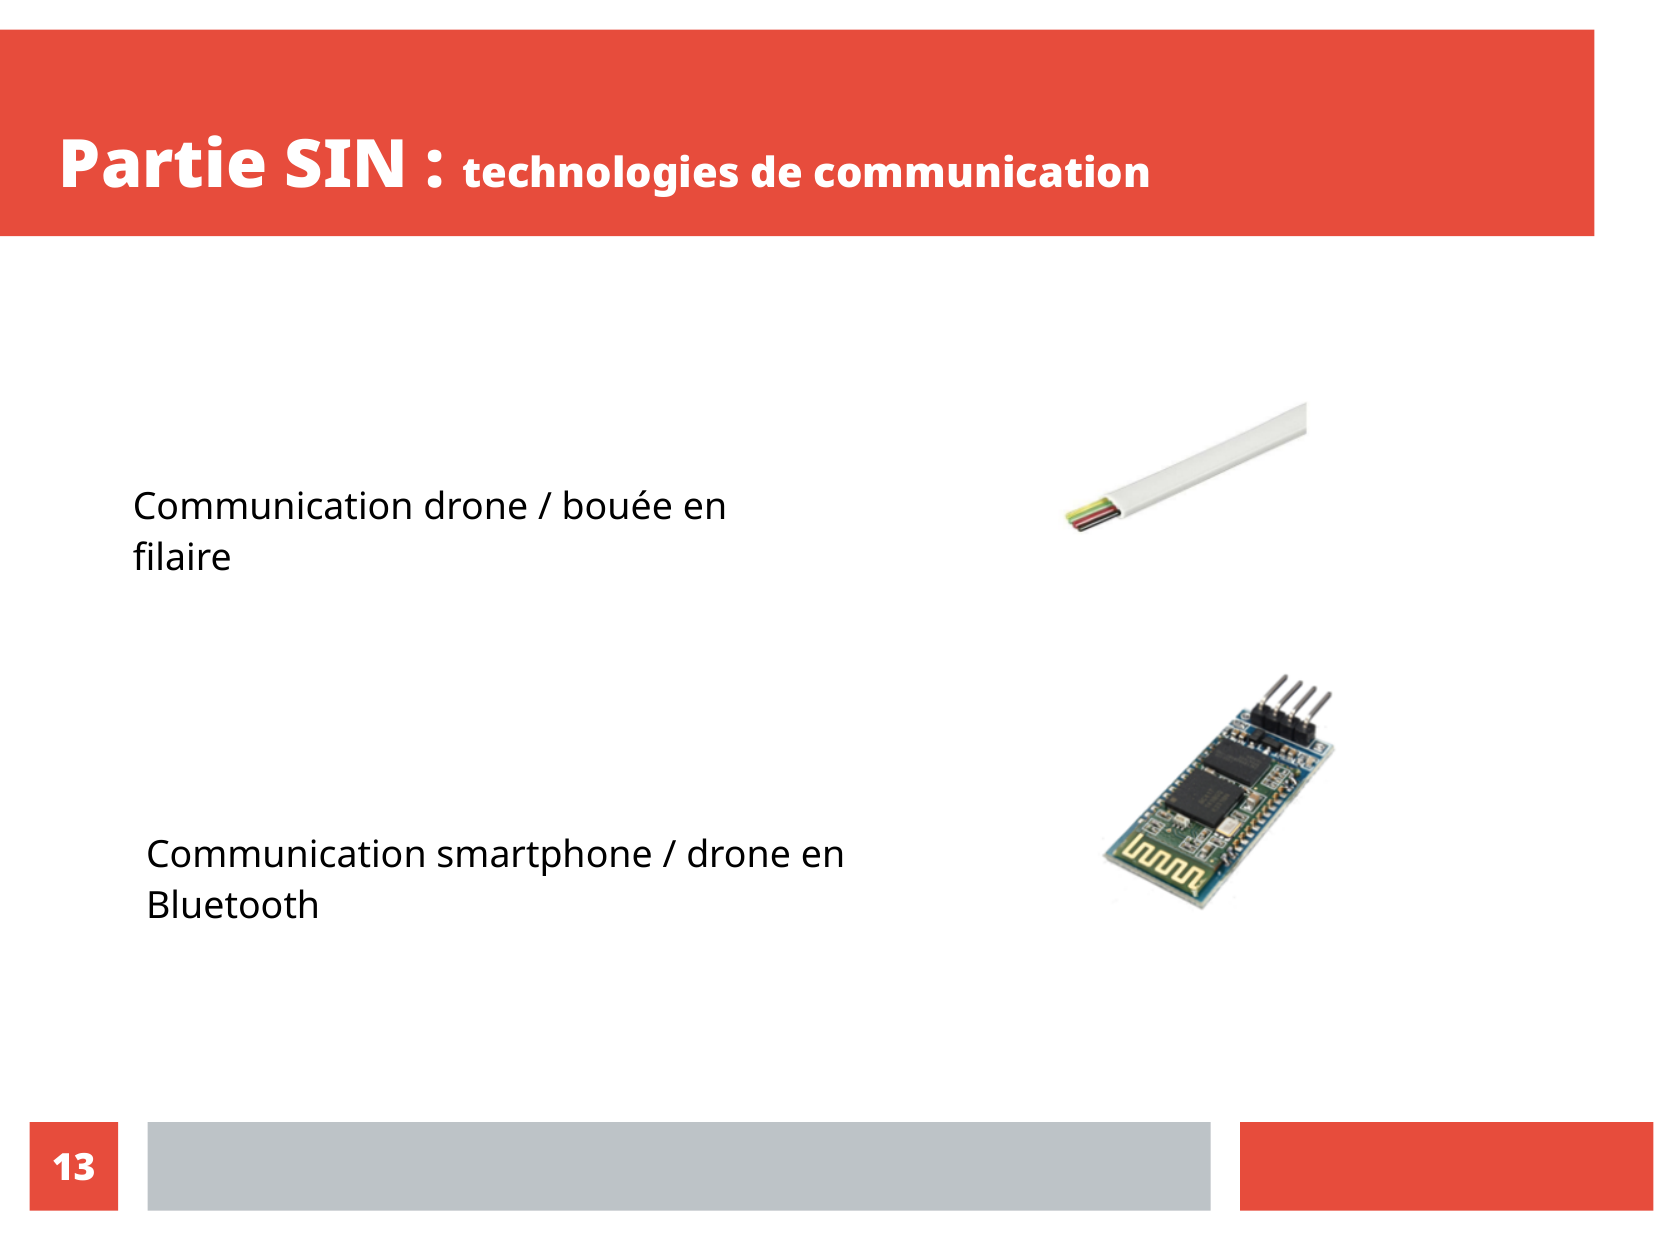

# Partie SIN : technologies de communication
Communication drone / bouée en filaire
Communication smartphone / drone en Bluetooth
13